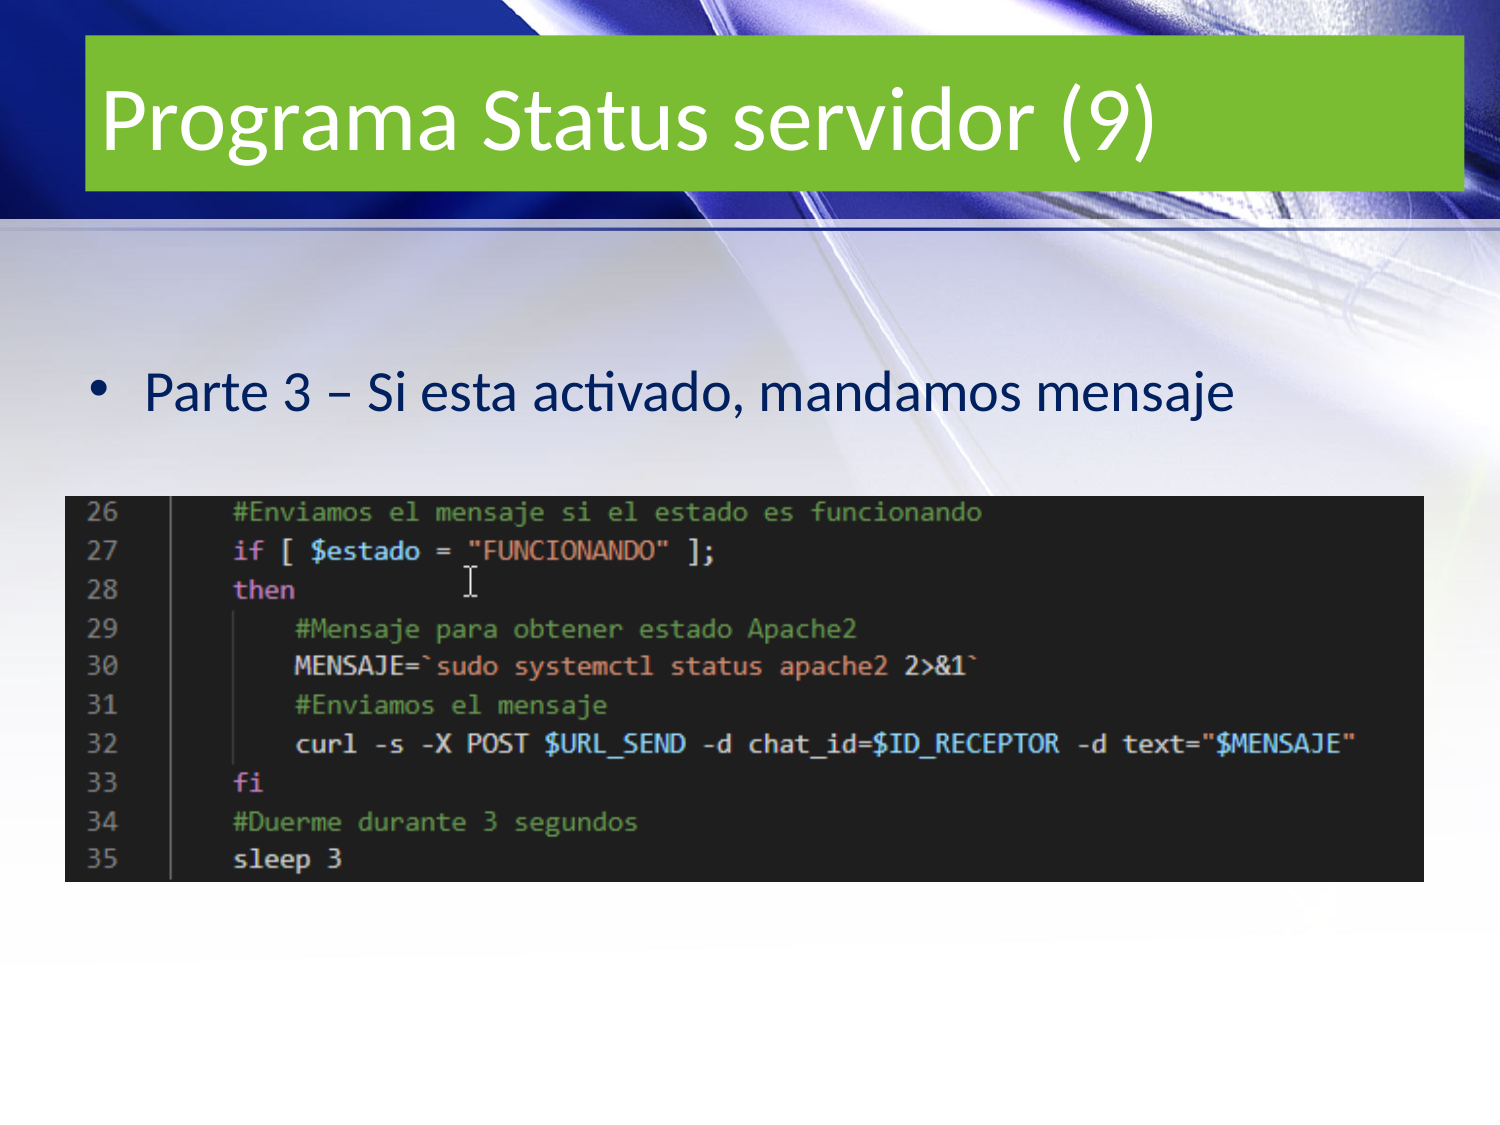

Programa Status servidor (9)
Parte 3 – Si esta activado, mandamos mensaje